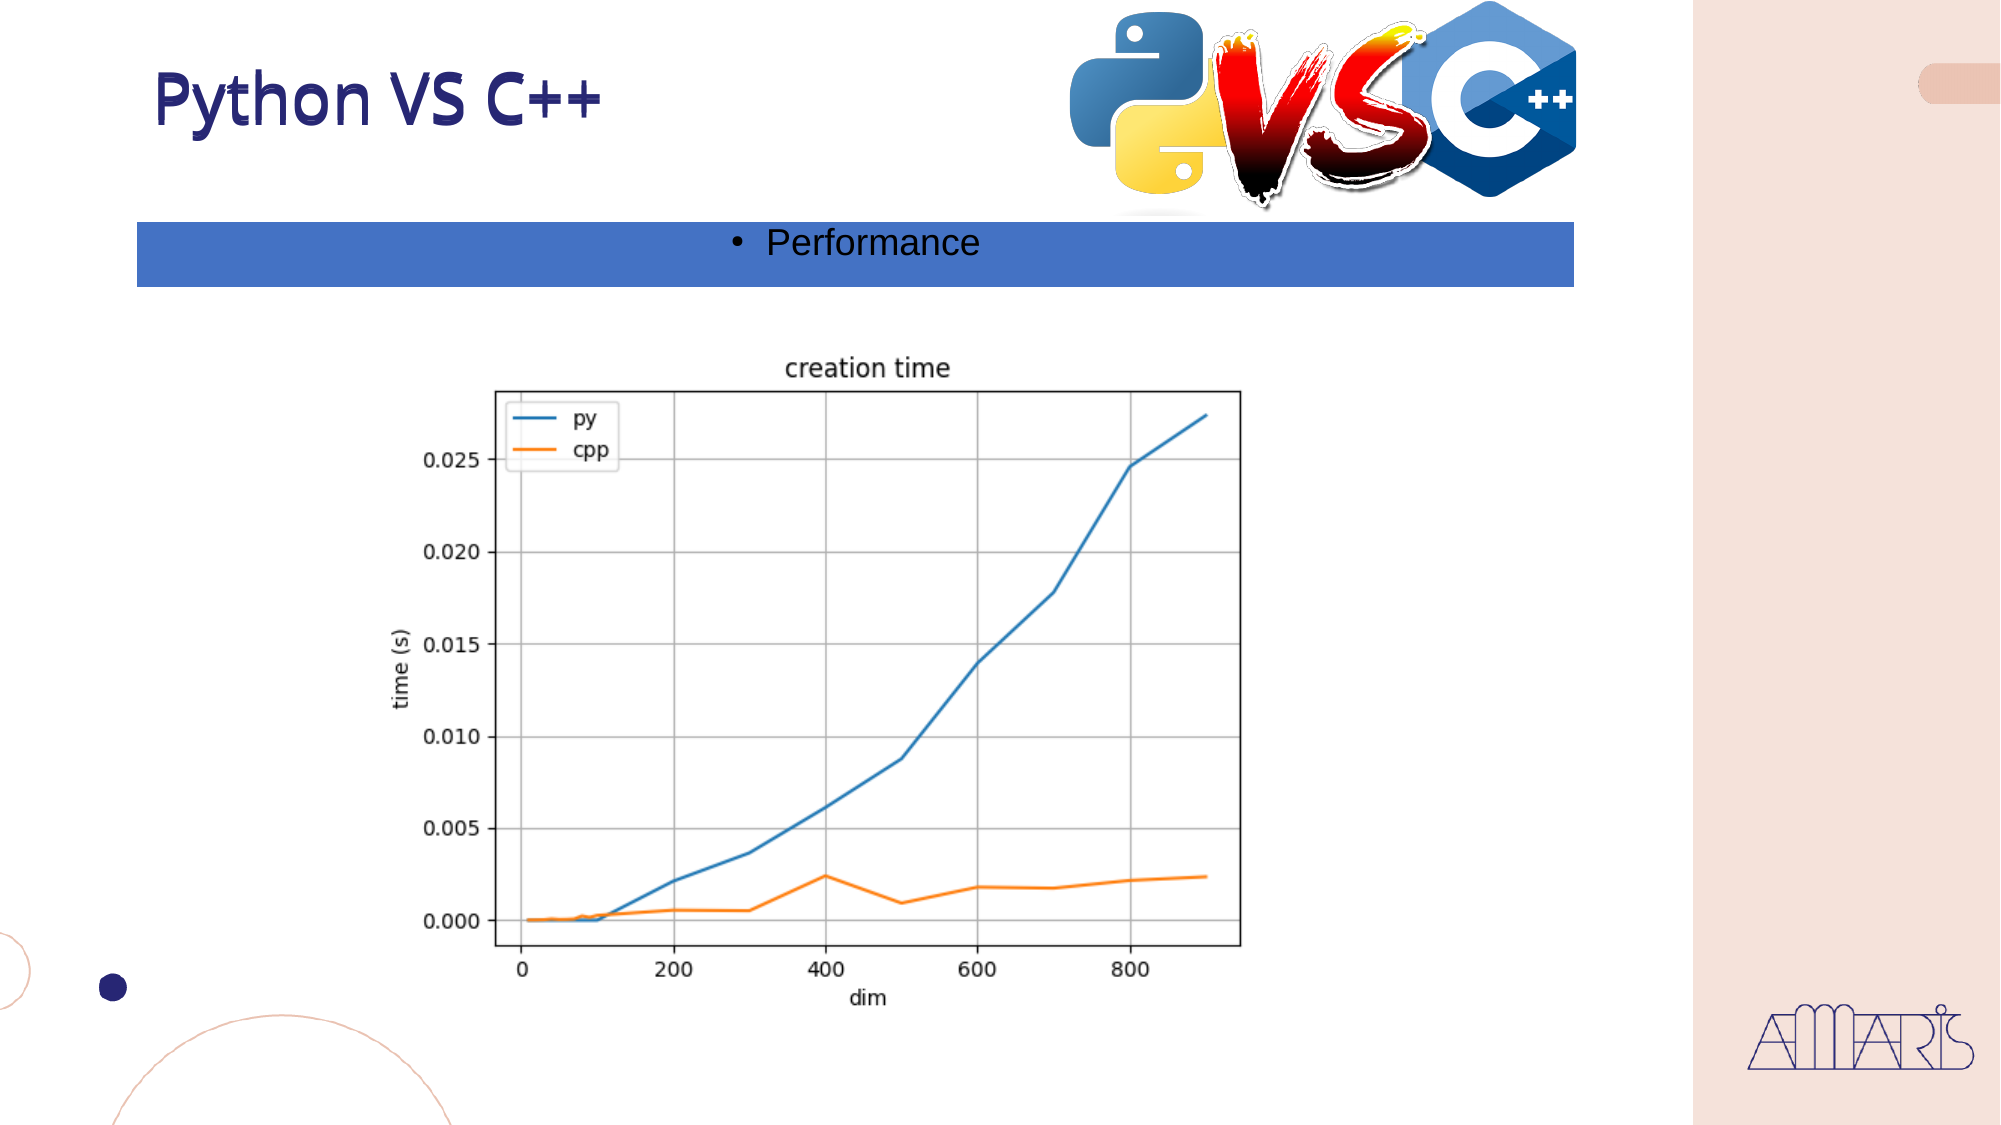

Python VS C++
# Python VS C++
| Performance |
| --- |
| Performance |
| --- |